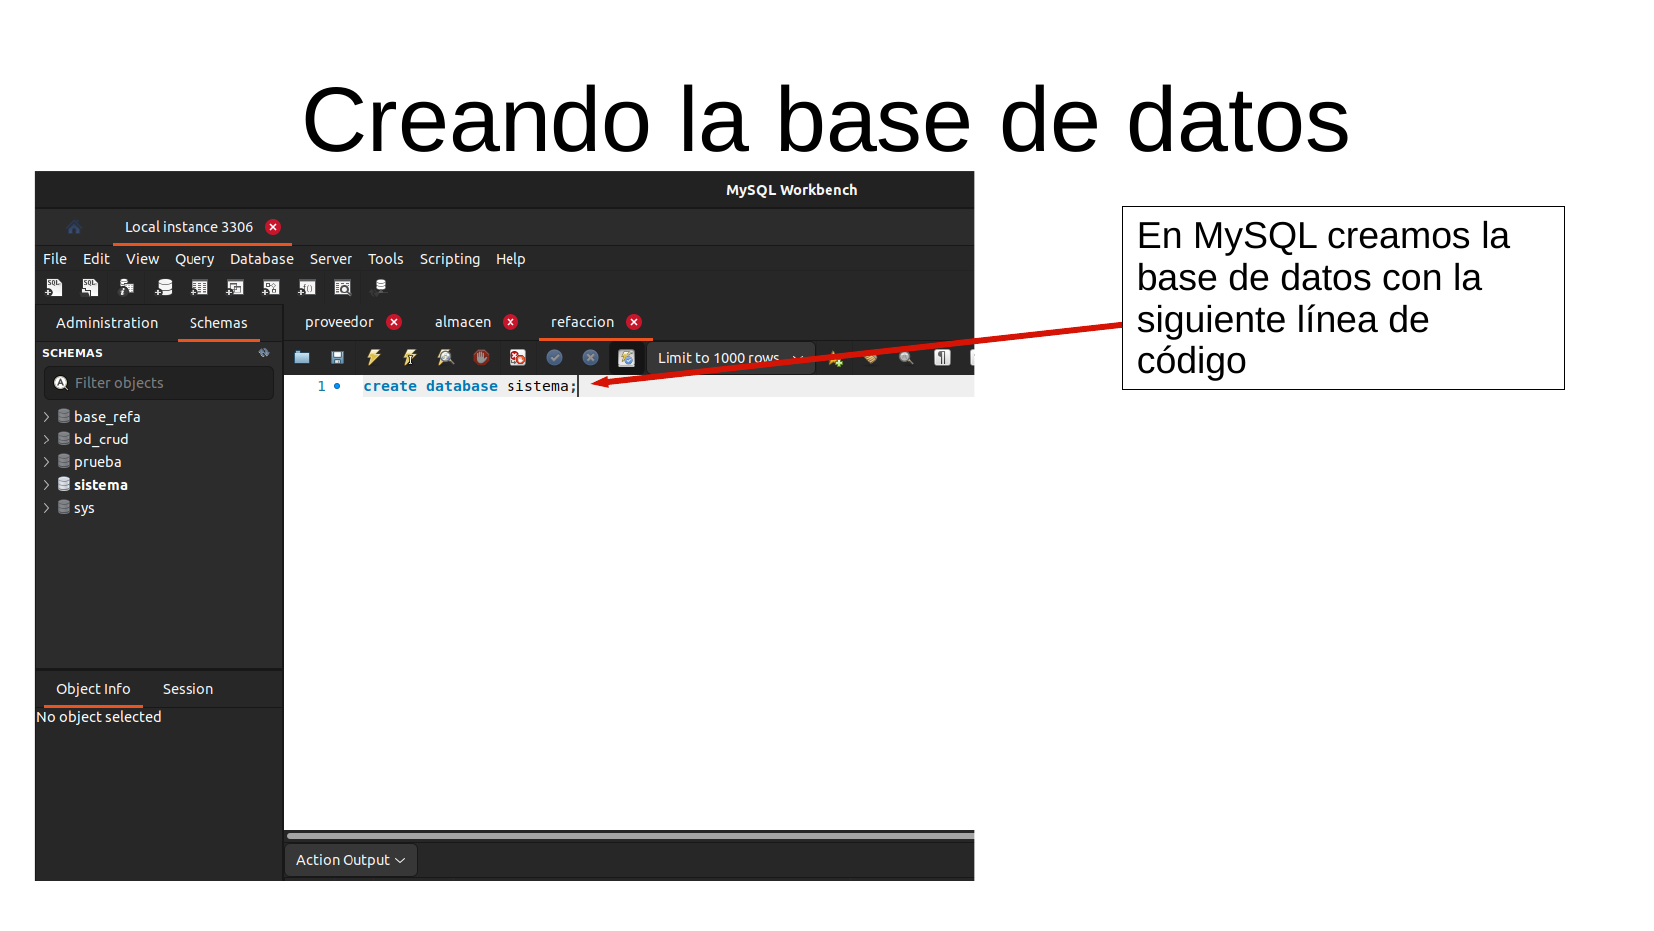

# Creando la base de datos
En MySQL creamos la base de datos con la siguiente línea de código